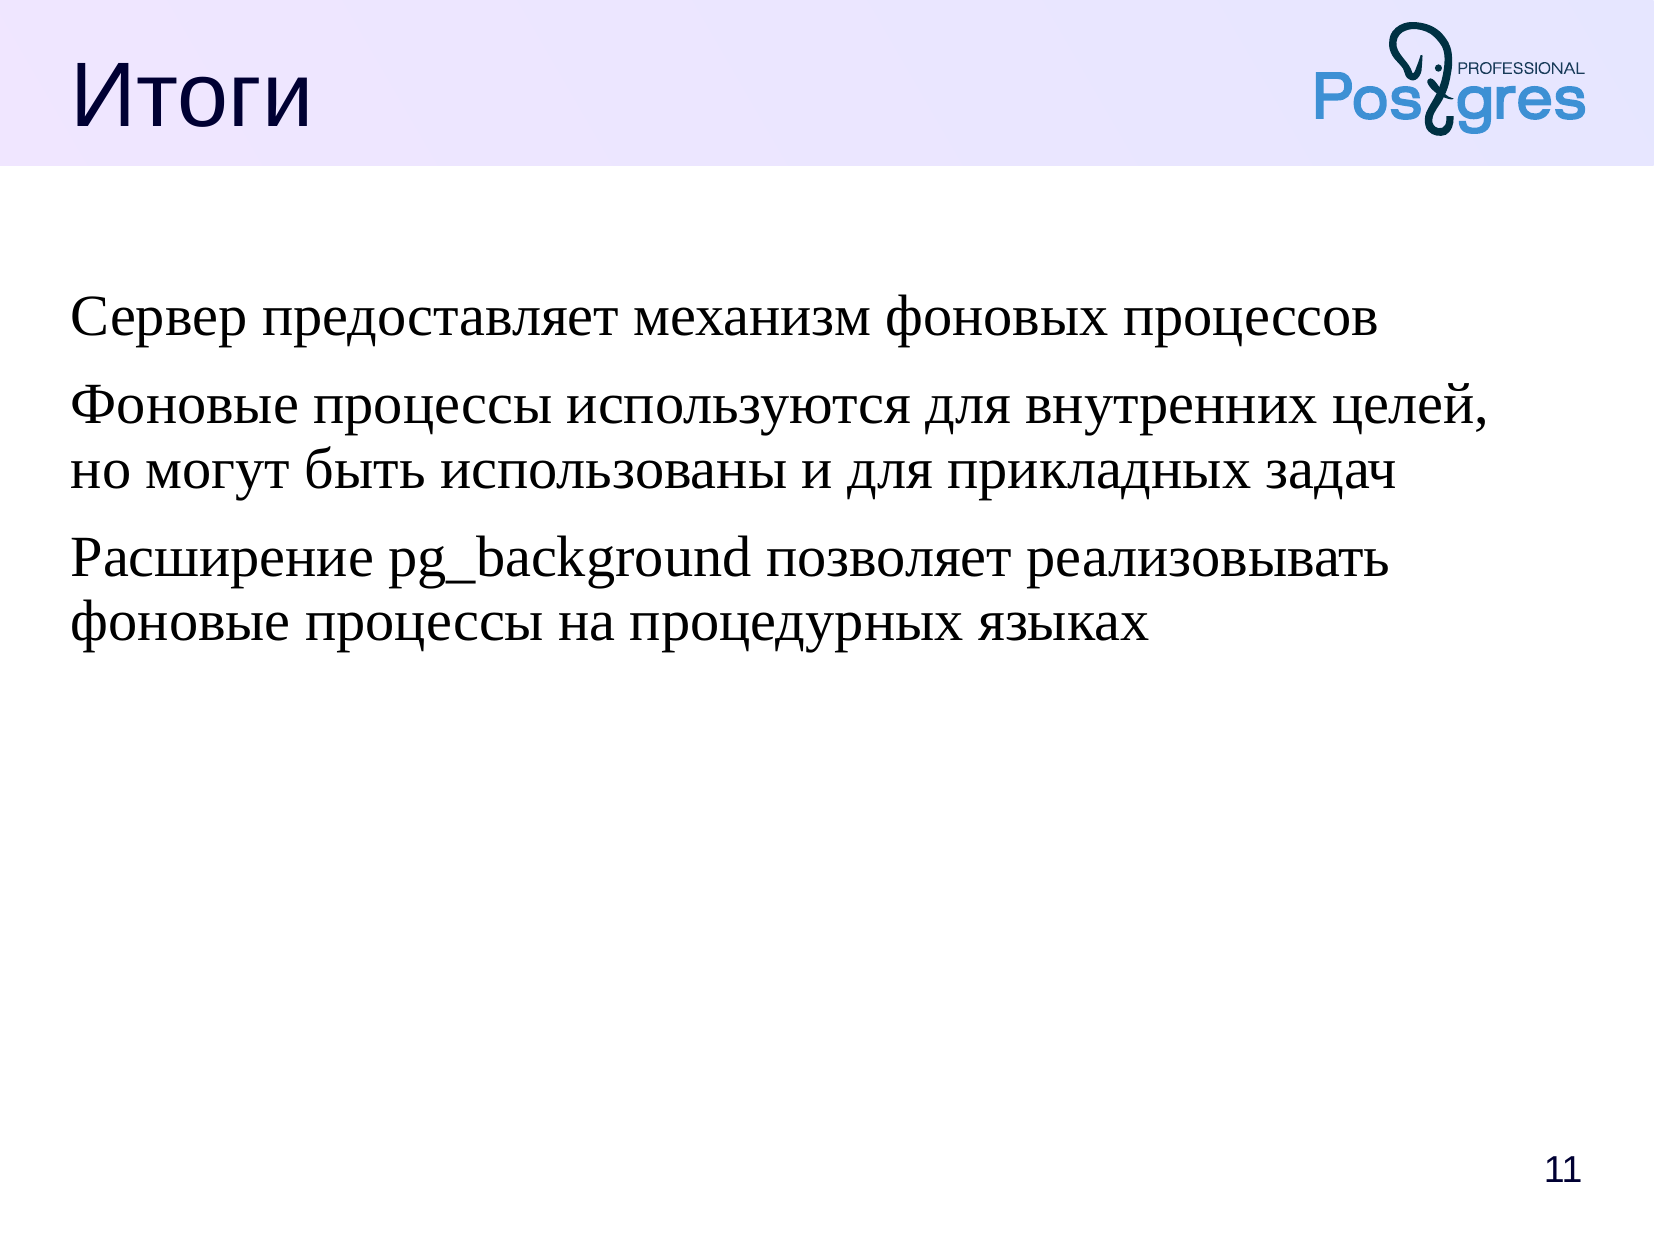

# Итоги
Сервер предоставляет механизм фоновых процессов
Фоновые процессы используются для внутренних целей,
но могут быть использованы и для прикладных задач
Расширение pg_background позволяет реализовывать фоновые процессы на процедурных языках